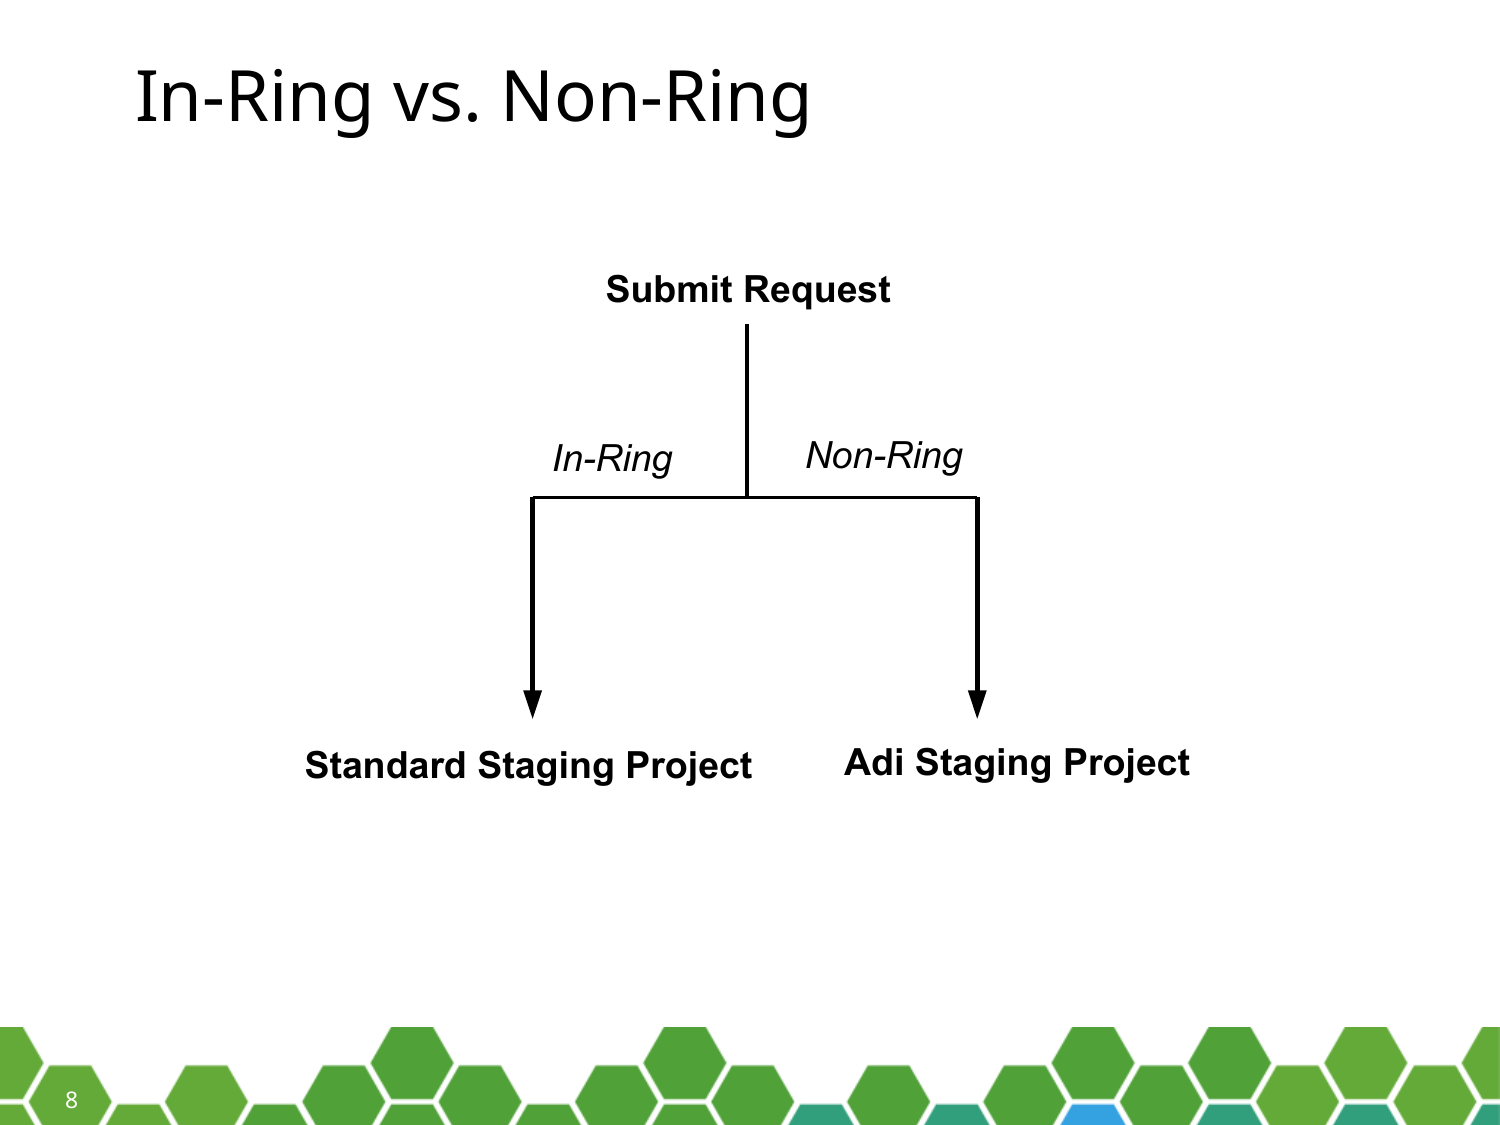

# In-Ring vs. Non-Ring
Submit Request
Non-Ring
In-Ring
Adi Staging Project
Standard Staging Project